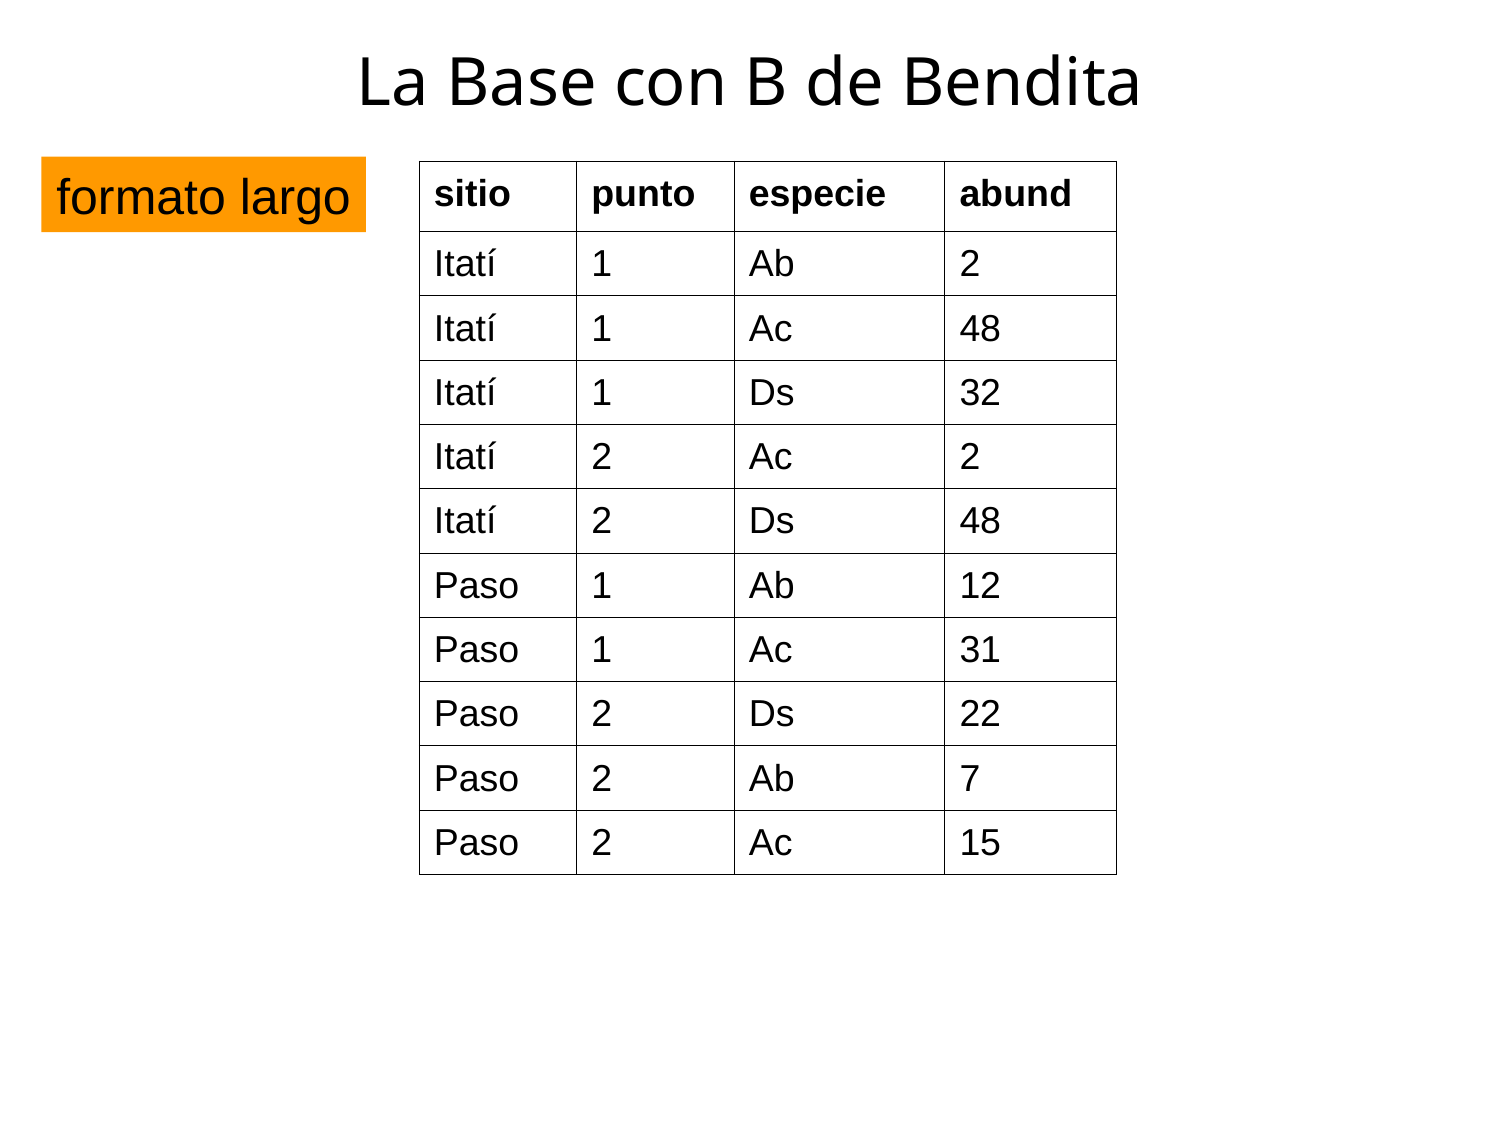

La Base con B de Bendita
formato largo
| sitio | punto | especie | abund |
| --- | --- | --- | --- |
| Itatí | 1 | Ab | 2 |
| Itatí | 1 | Ac | 48 |
| Itatí | 1 | Ds | 32 |
| Itatí | 2 | Ac | 2 |
| Itatí | 2 | Ds | 48 |
| Paso | 1 | Ab | 12 |
| Paso | 1 | Ac | 31 |
| Paso | 2 | Ds | 22 |
| Paso | 2 | Ab | 7 |
| Paso | 2 | Ac | 15 |